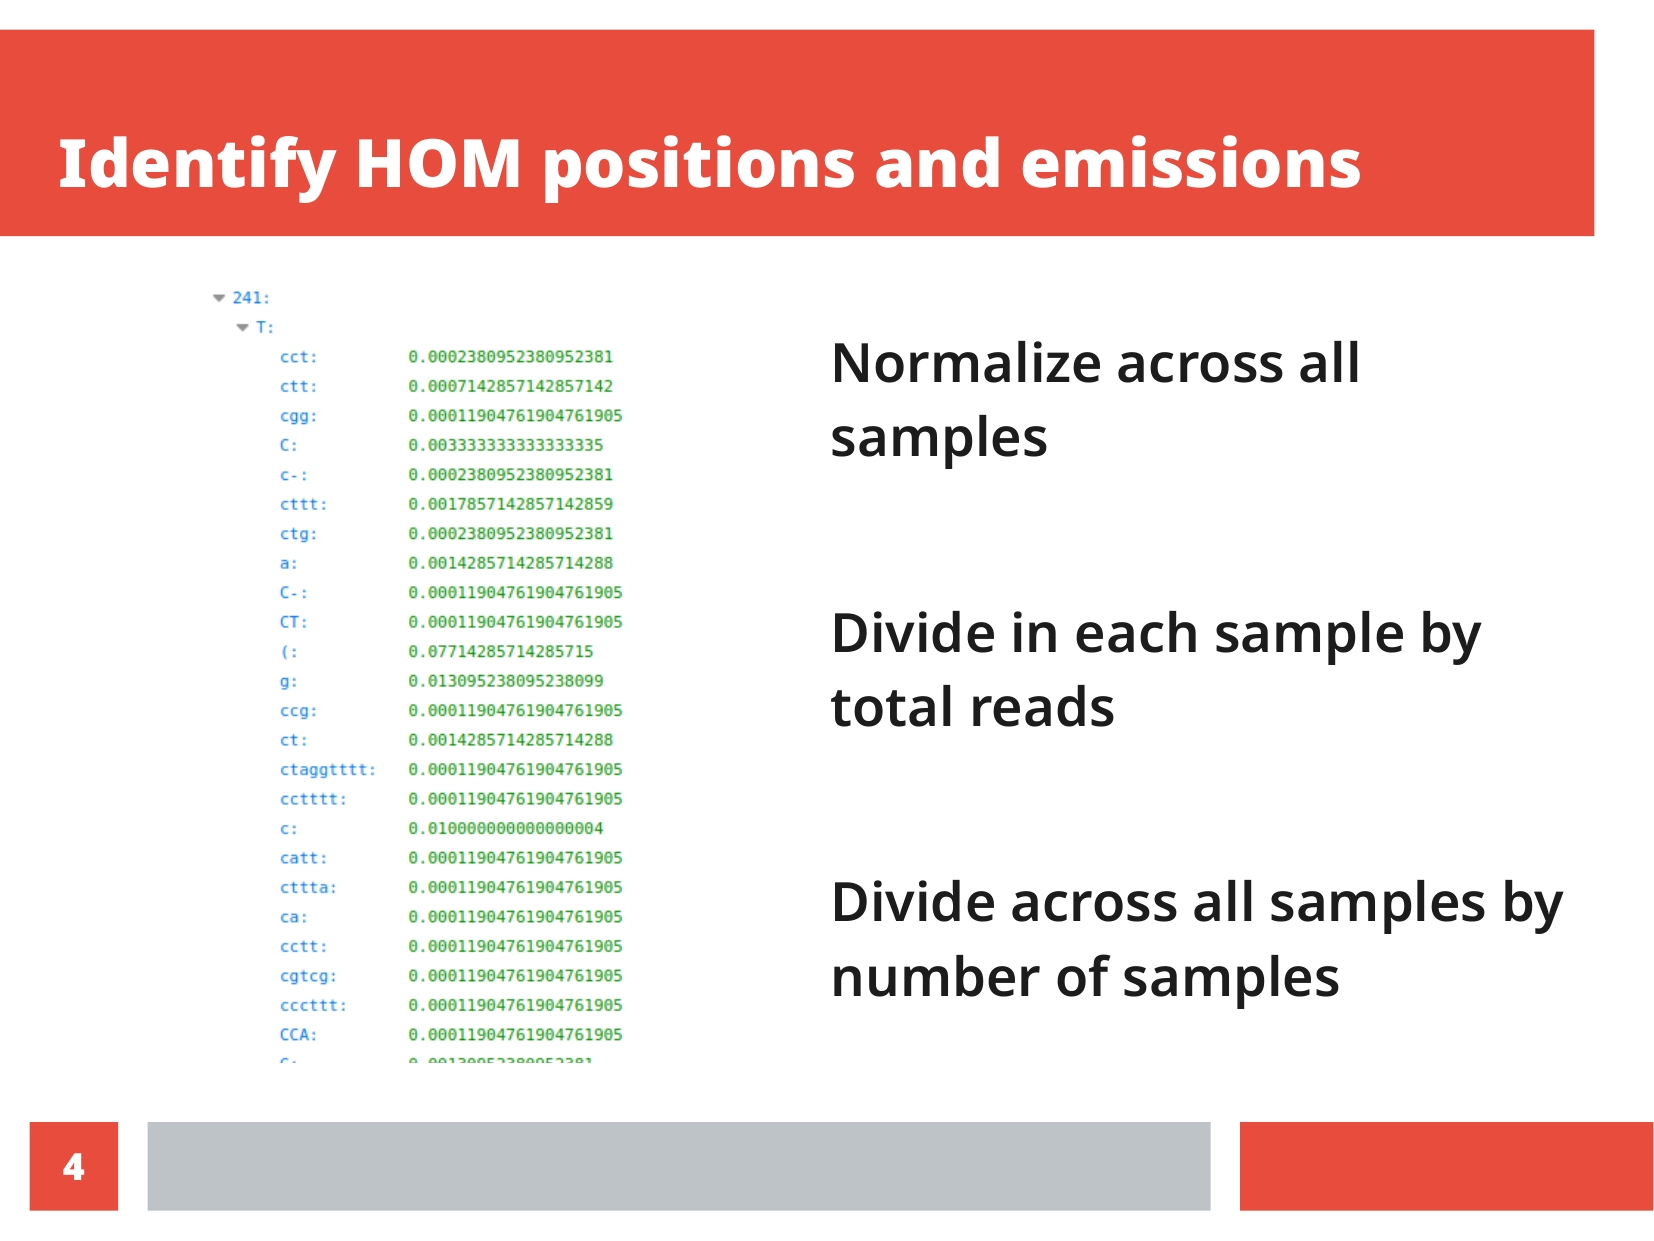

# Identify HOM positions and emissions
Normalize across all samples
Divide in each sample by total reads
Divide across all samples by number of samples
4